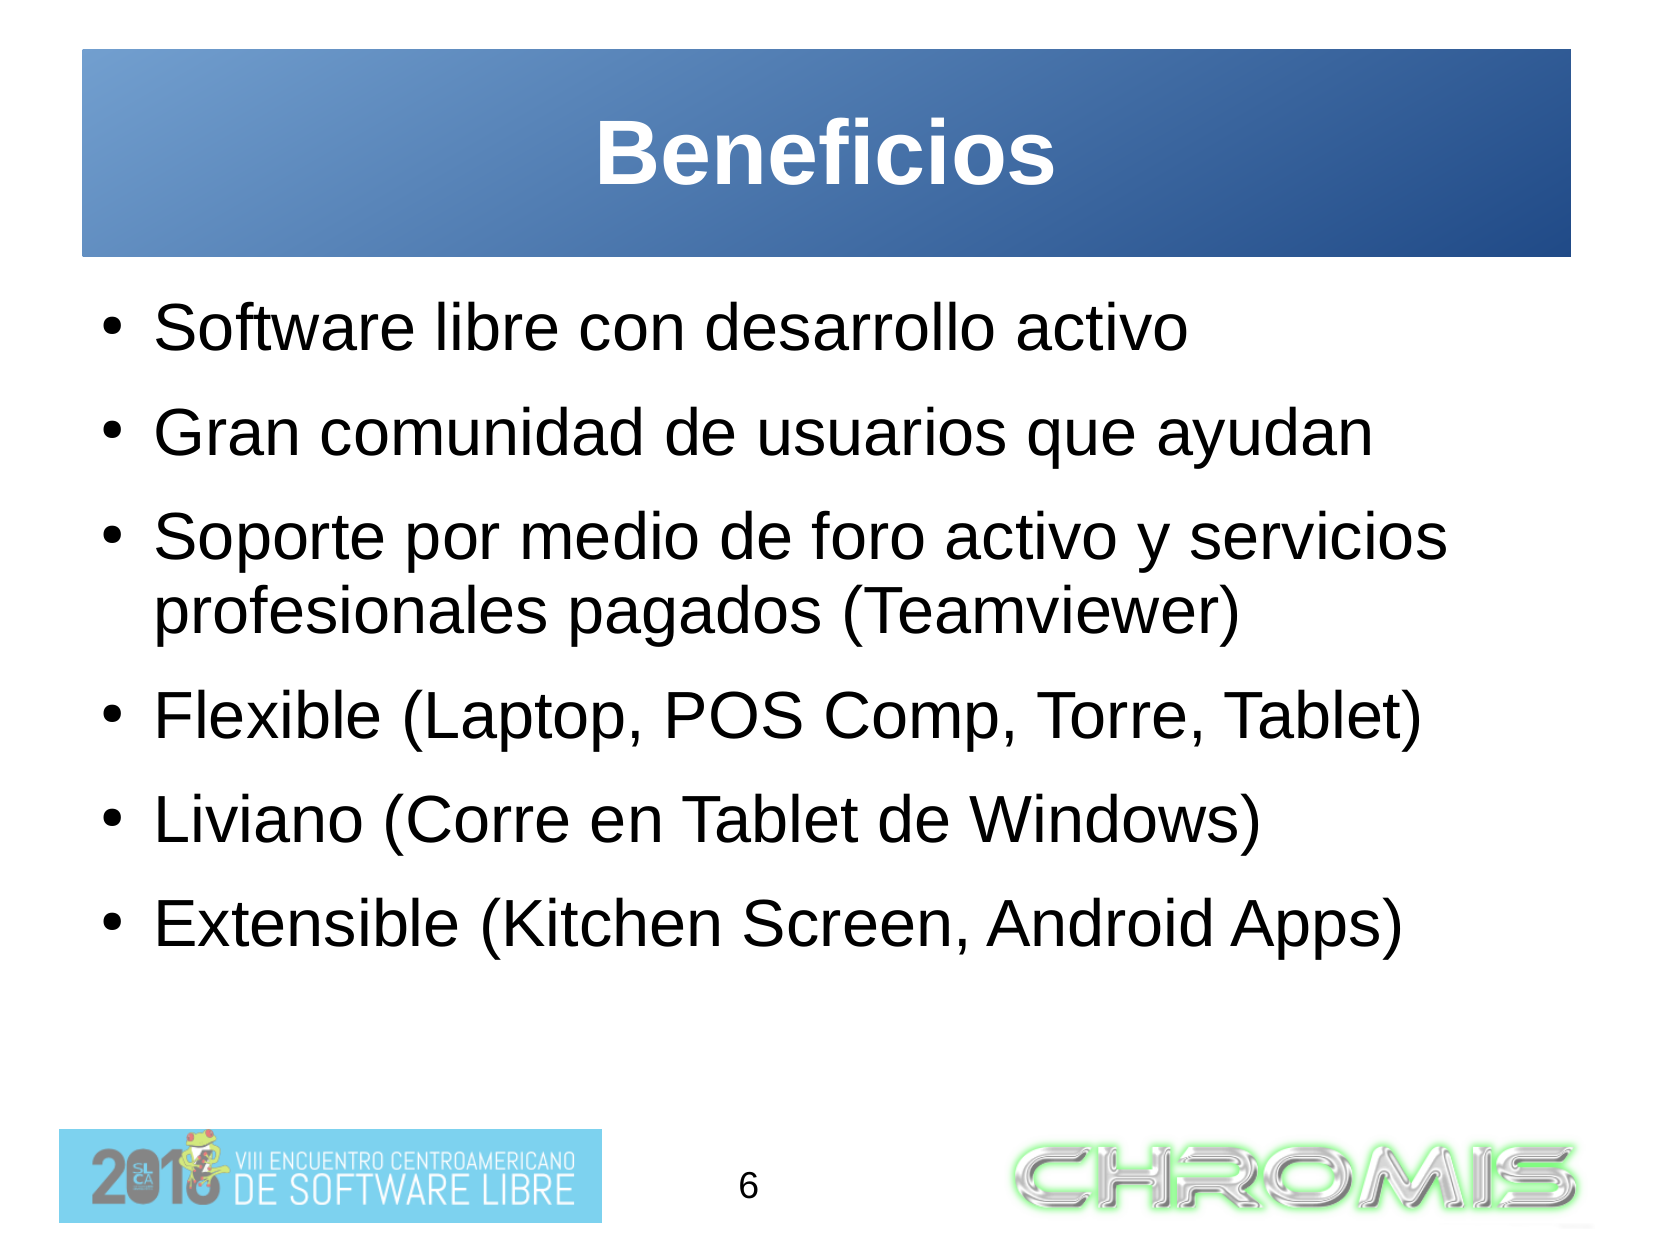

# Beneficios
Software libre con desarrollo activo
Gran comunidad de usuarios que ayudan
Soporte por medio de foro activo y servicios profesionales pagados (Teamviewer)
Flexible (Laptop, POS Comp, Torre, Tablet)
Liviano (Corre en Tablet de Windows)
Extensible (Kitchen Screen, Android Apps)